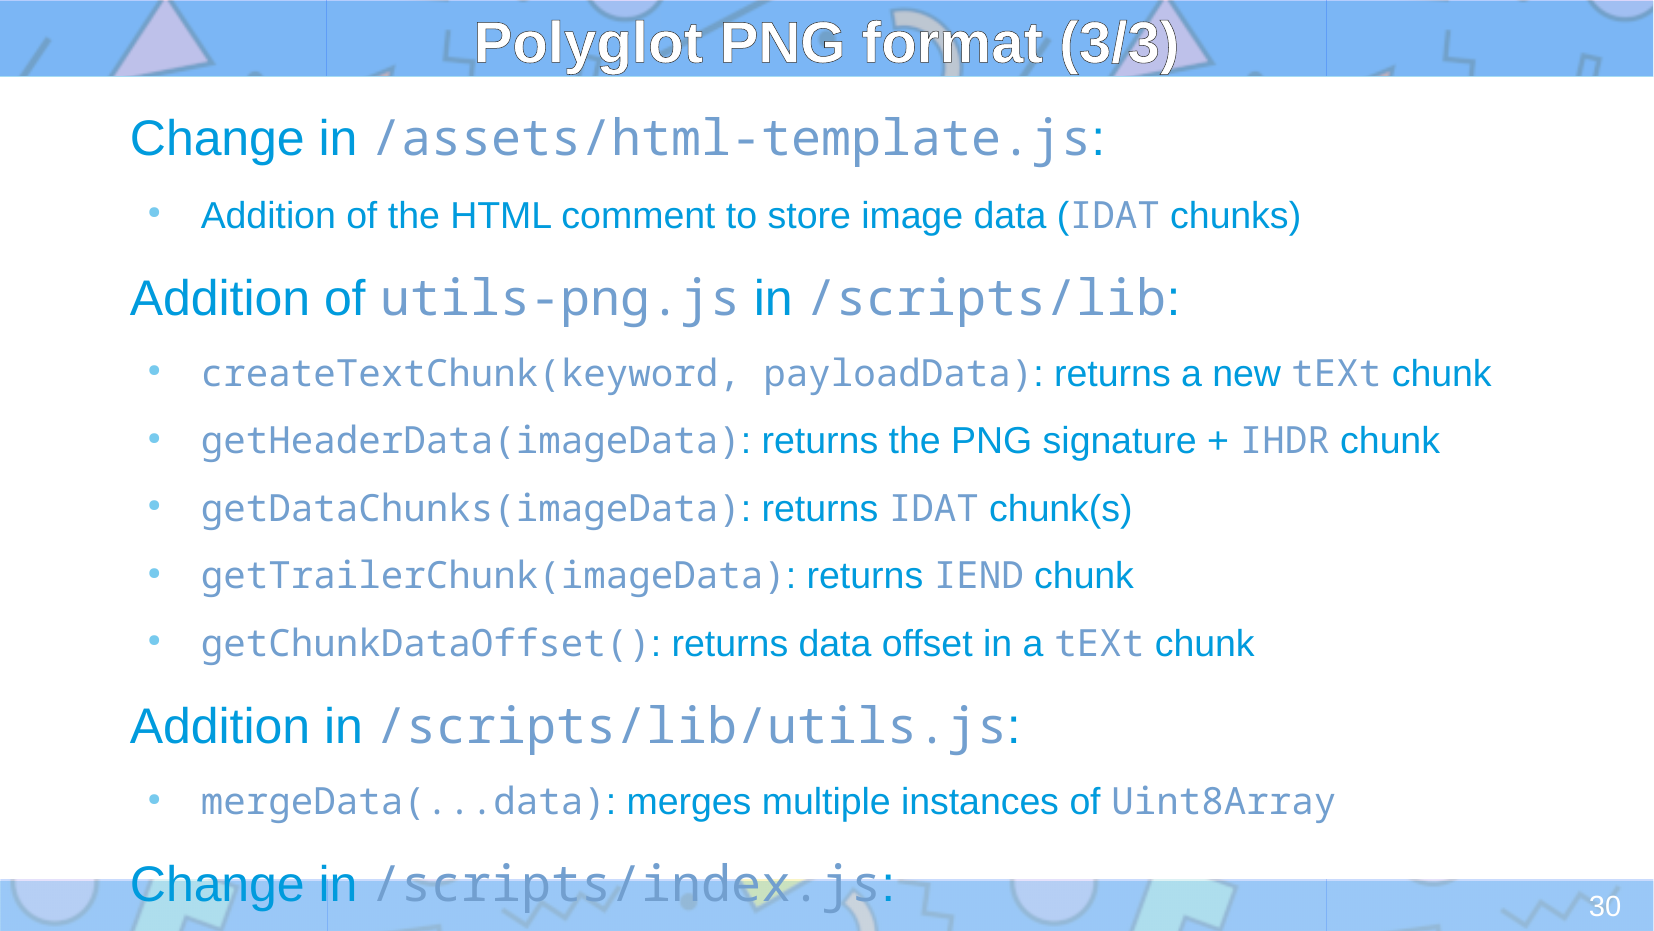

# Polyglot PNG format (3/3)
Change in /assets/html-template.js:
Addition of the HTML comment to store image data (IDAT chunks)
Addition of utils-png.js in /scripts/lib:
createTextChunk(keyword, payloadData): returns a new tEXt chunk
getHeaderData(imageData): returns the PNG signature + IHDR chunk
getDataChunks(imageData): returns IDAT chunk(s)
getTrailerChunk(imageData): returns IEND chunk
getChunkDataOffset(): returns data offset in a tEXt chunk
Addition in /scripts/lib/utils.js:
mergeData(...data): merges multiple instances of Uint8Array
Change in /scripts/index.js:
writeFile: integrate PNG format
30